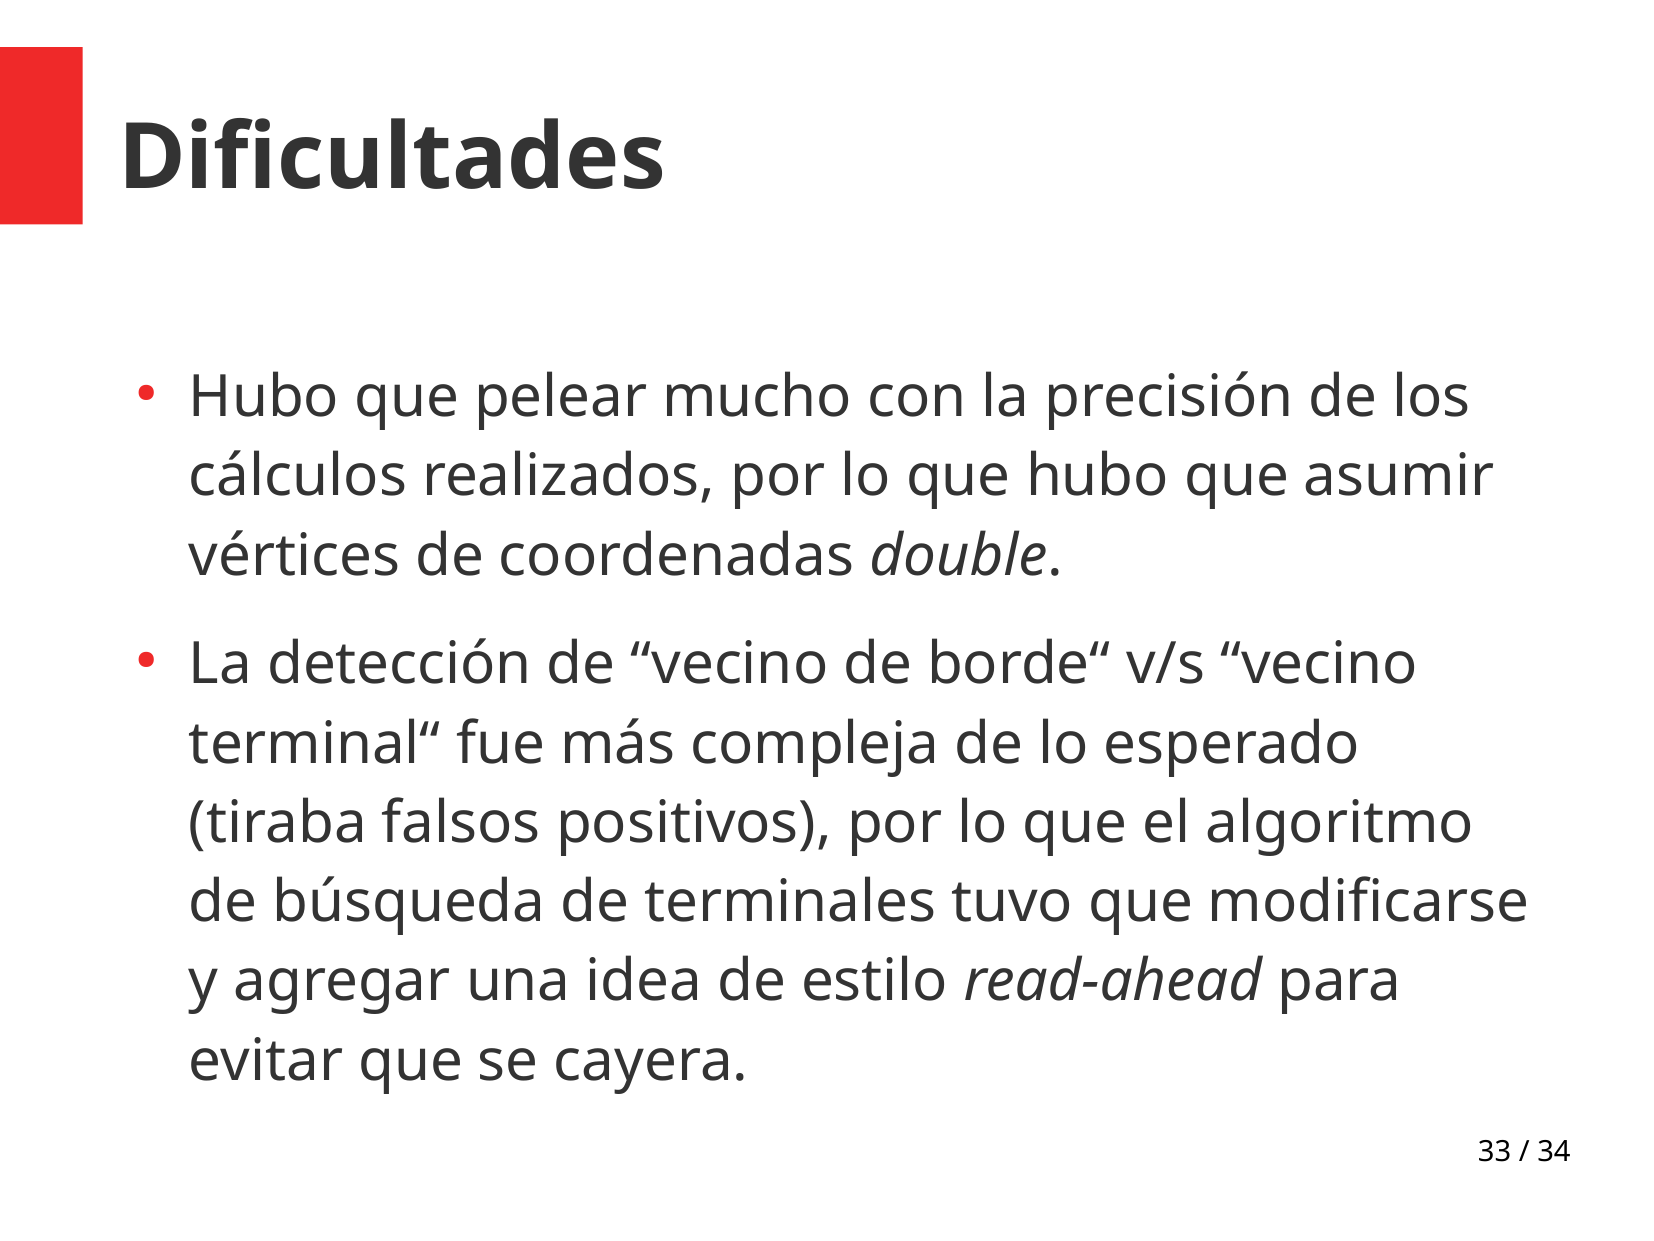

# Dificultades
Hubo que pelear mucho con la precisión de los cálculos realizados, por lo que hubo que asumir vértices de coordenadas double.
La detección de “vecino de borde“ v/s “vecino terminal“ fue más compleja de lo esperado (tiraba falsos positivos), por lo que el algoritmo de búsqueda de terminales tuvo que modificarse y agregar una idea de estilo read-ahead para evitar que se cayera.
33